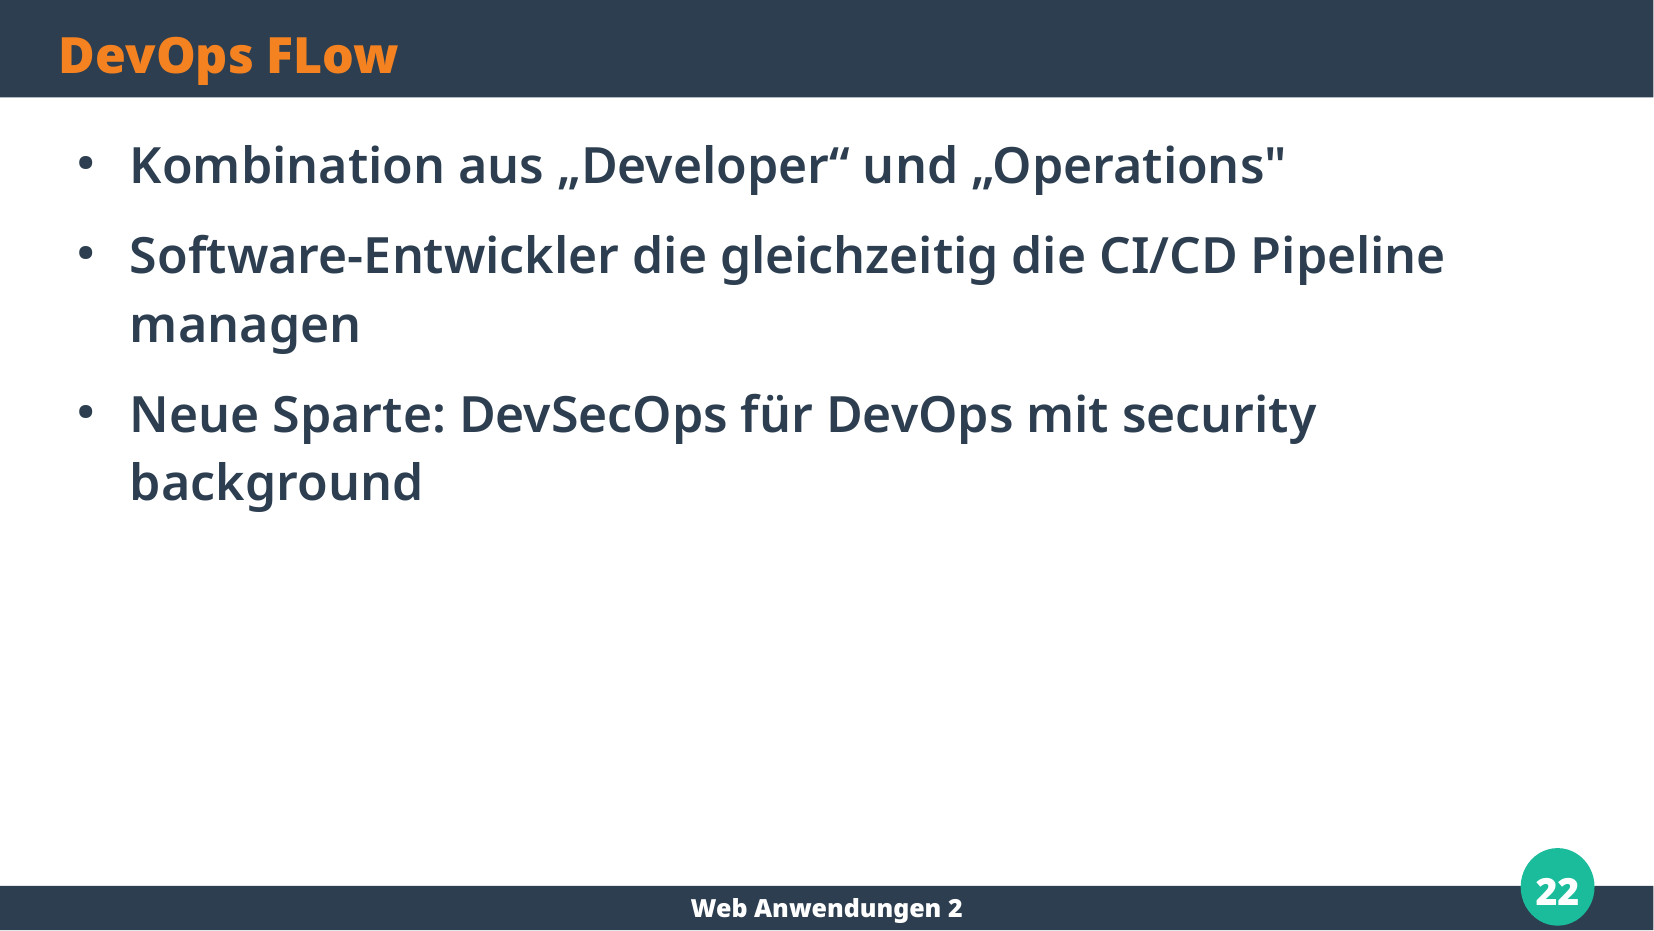

# DevOps FLow
Kombination aus „Developer“ und „Operations"
Software-Entwickler die gleichzeitig die CI/CD Pipeline managen
Neue Sparte: DevSecOps für DevOps mit security background
22